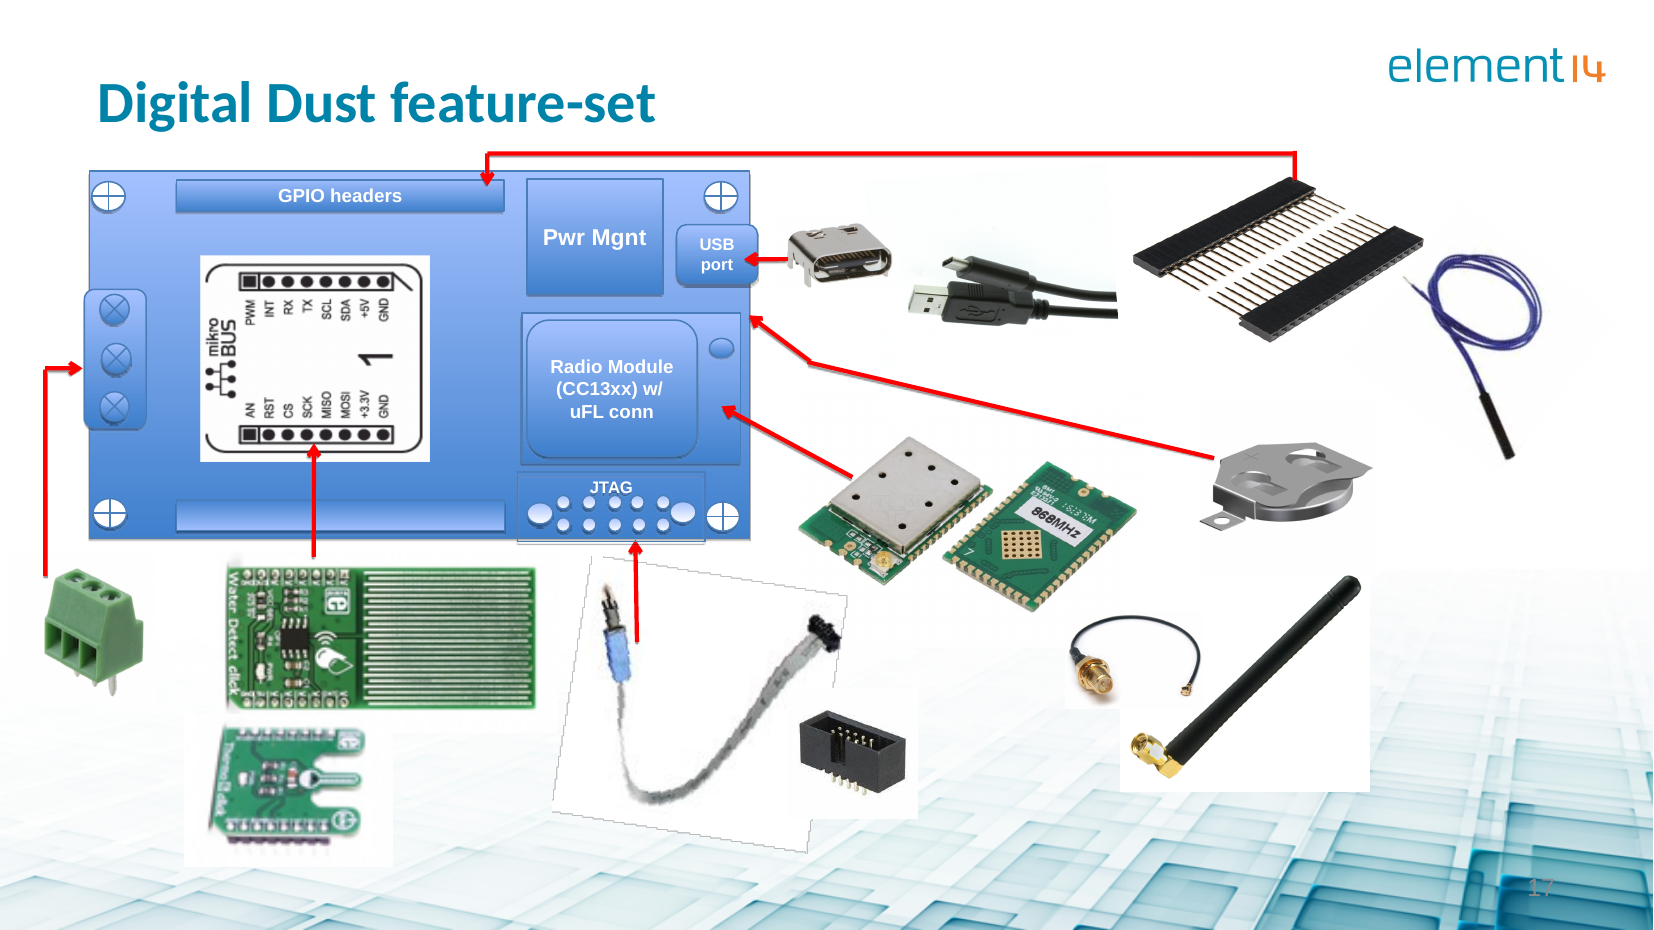

# Digital Dust feature-set
Pwr Mgnt
GPIO headers
USB port
Radio Module (CC13xx) w/ uFL conn
JTAG